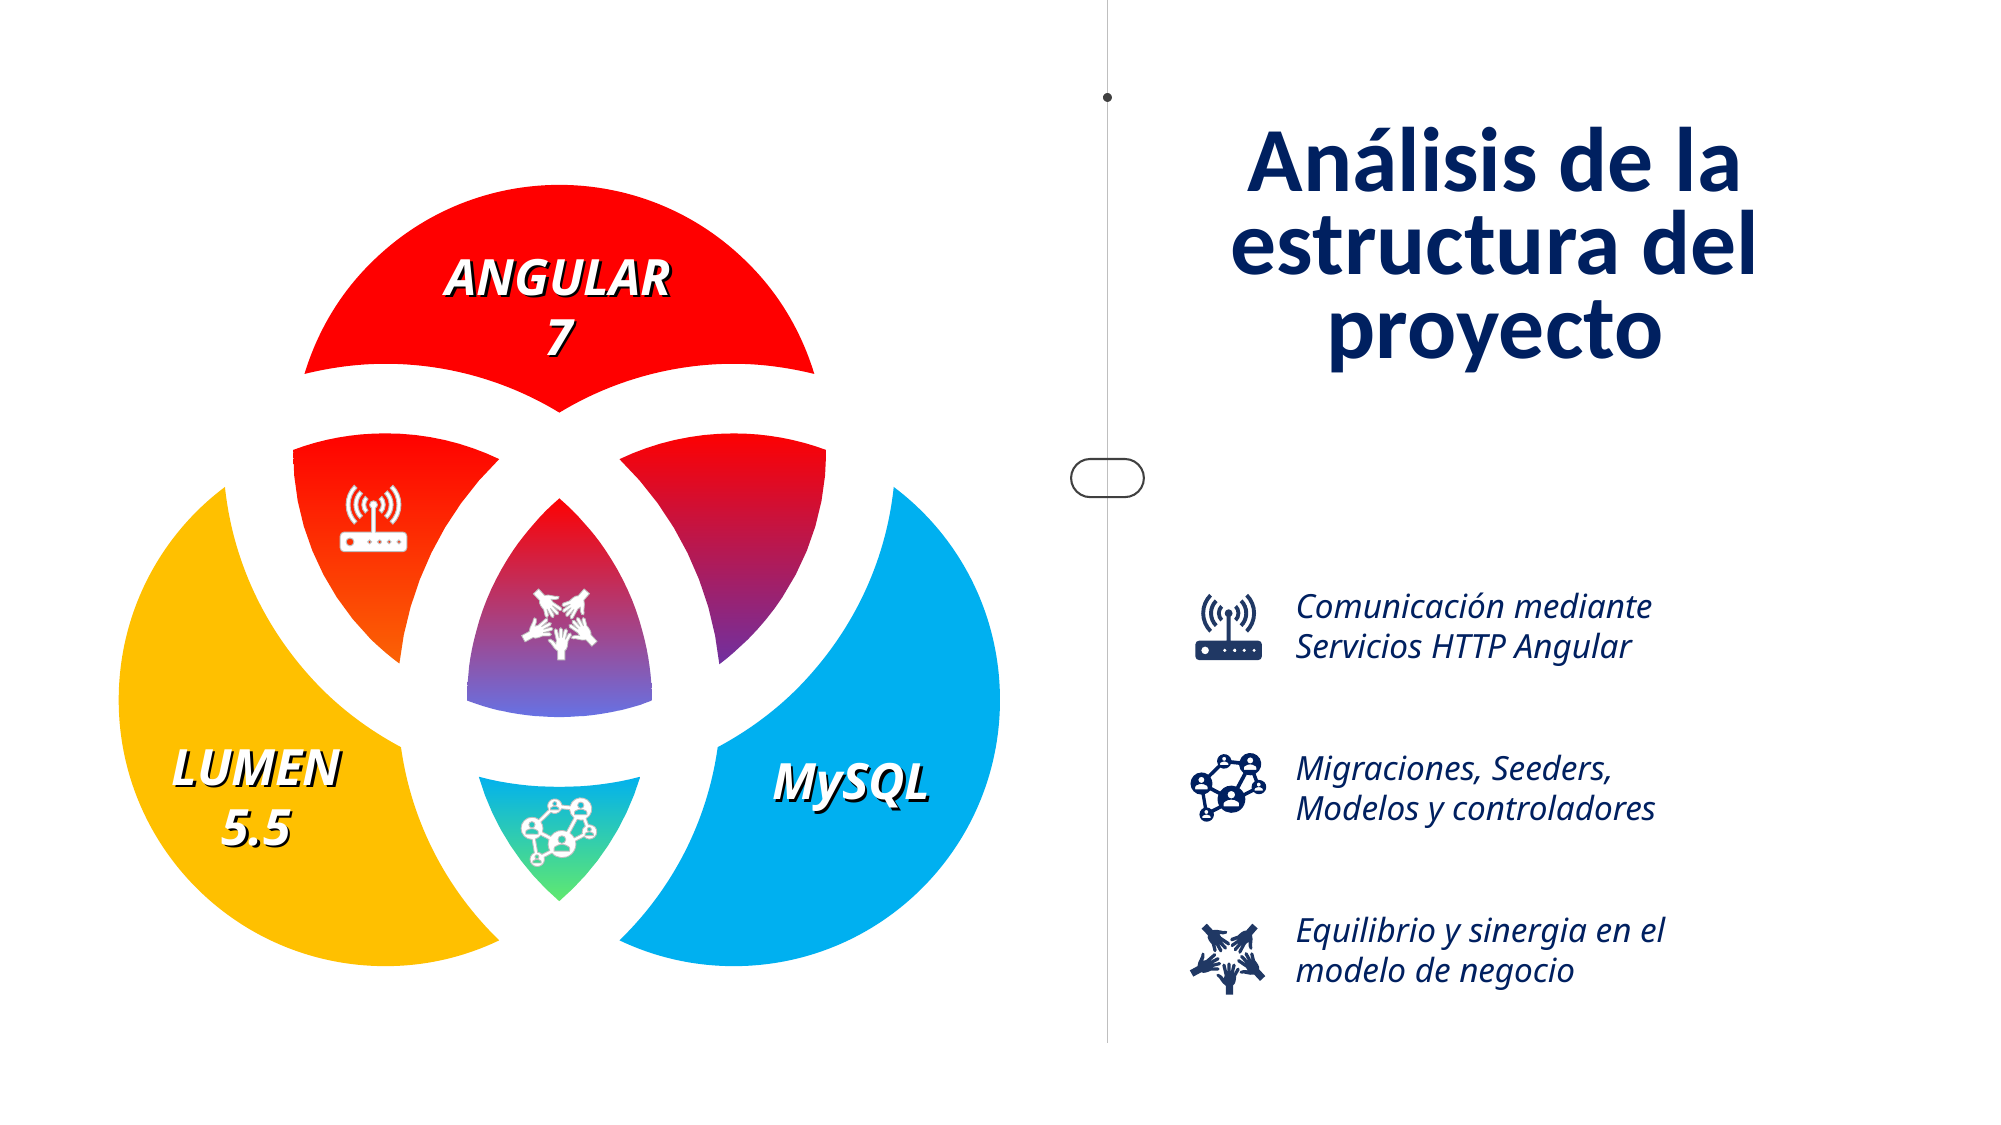

# Diapositiva de recursos humanos 5
Análisis de la estructura del proyecto
ANGULAR 7
LUMEN 5.5
MySQL
Comunicación mediante Servicios HTTP Angular
Migraciones, Seeders, Modelos y controladores
Equilibrio y sinergia en el modelo de negocio